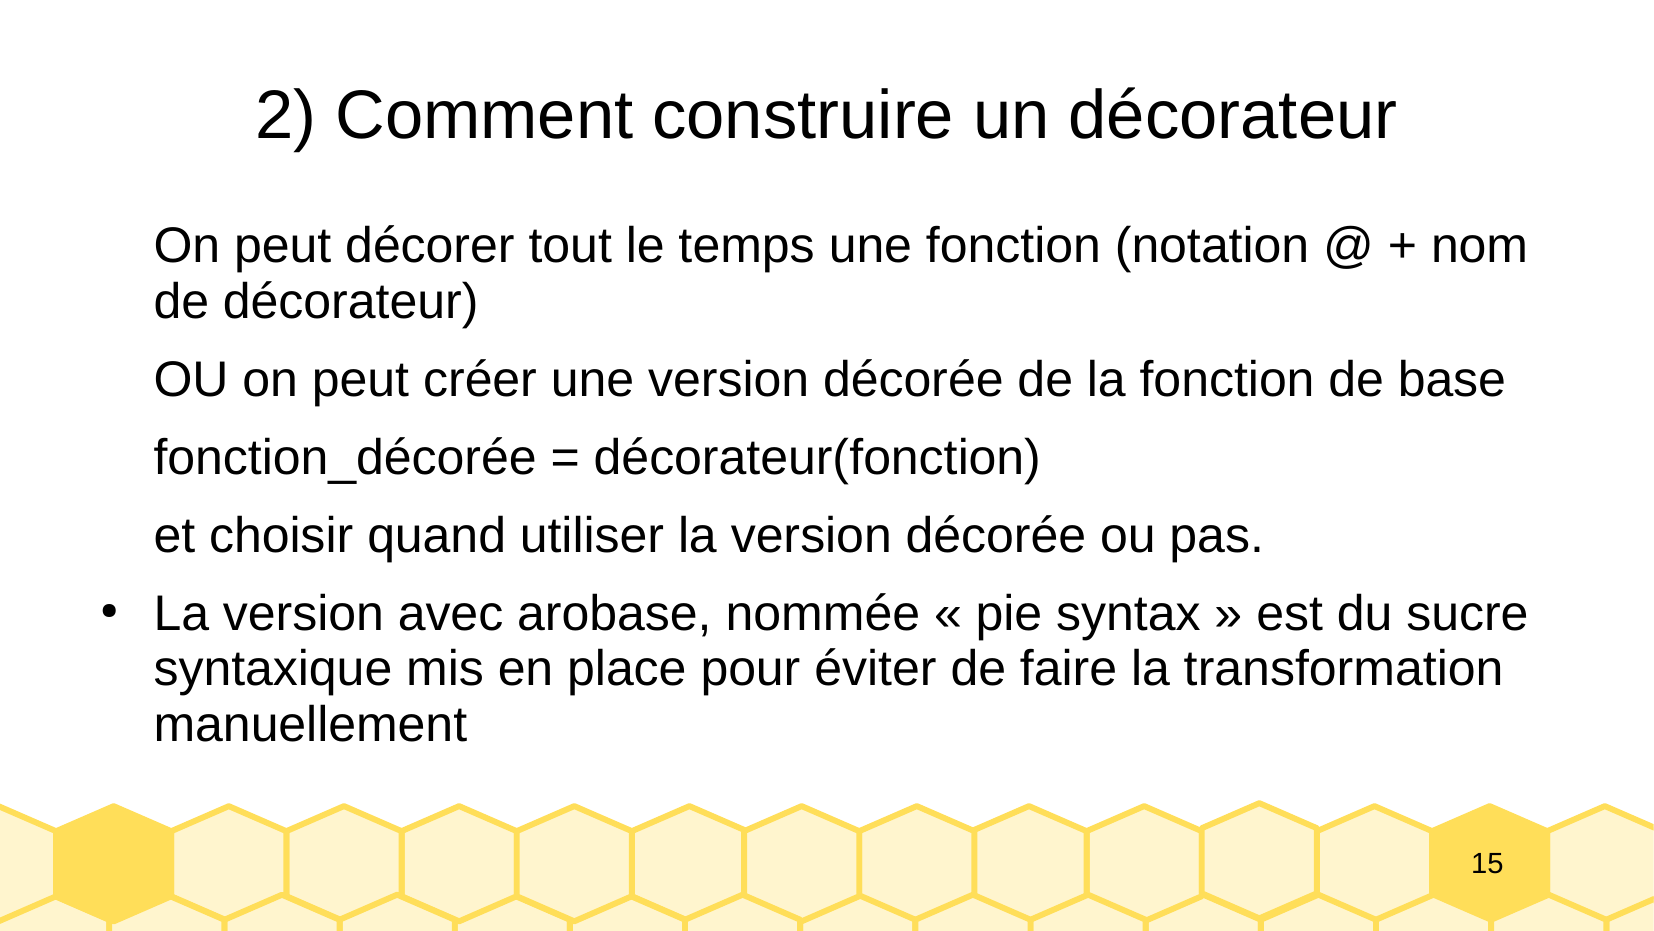

# 2) Comment construire un décorateur
On peut décorer tout le temps une fonction (notation @ + nom de décorateur)
OU on peut créer une version décorée de la fonction de base
fonction_décorée = décorateur(fonction)
et choisir quand utiliser la version décorée ou pas.
La version avec arobase, nommée « pie syntax » est du sucre syntaxique mis en place pour éviter de faire la transformation manuellement